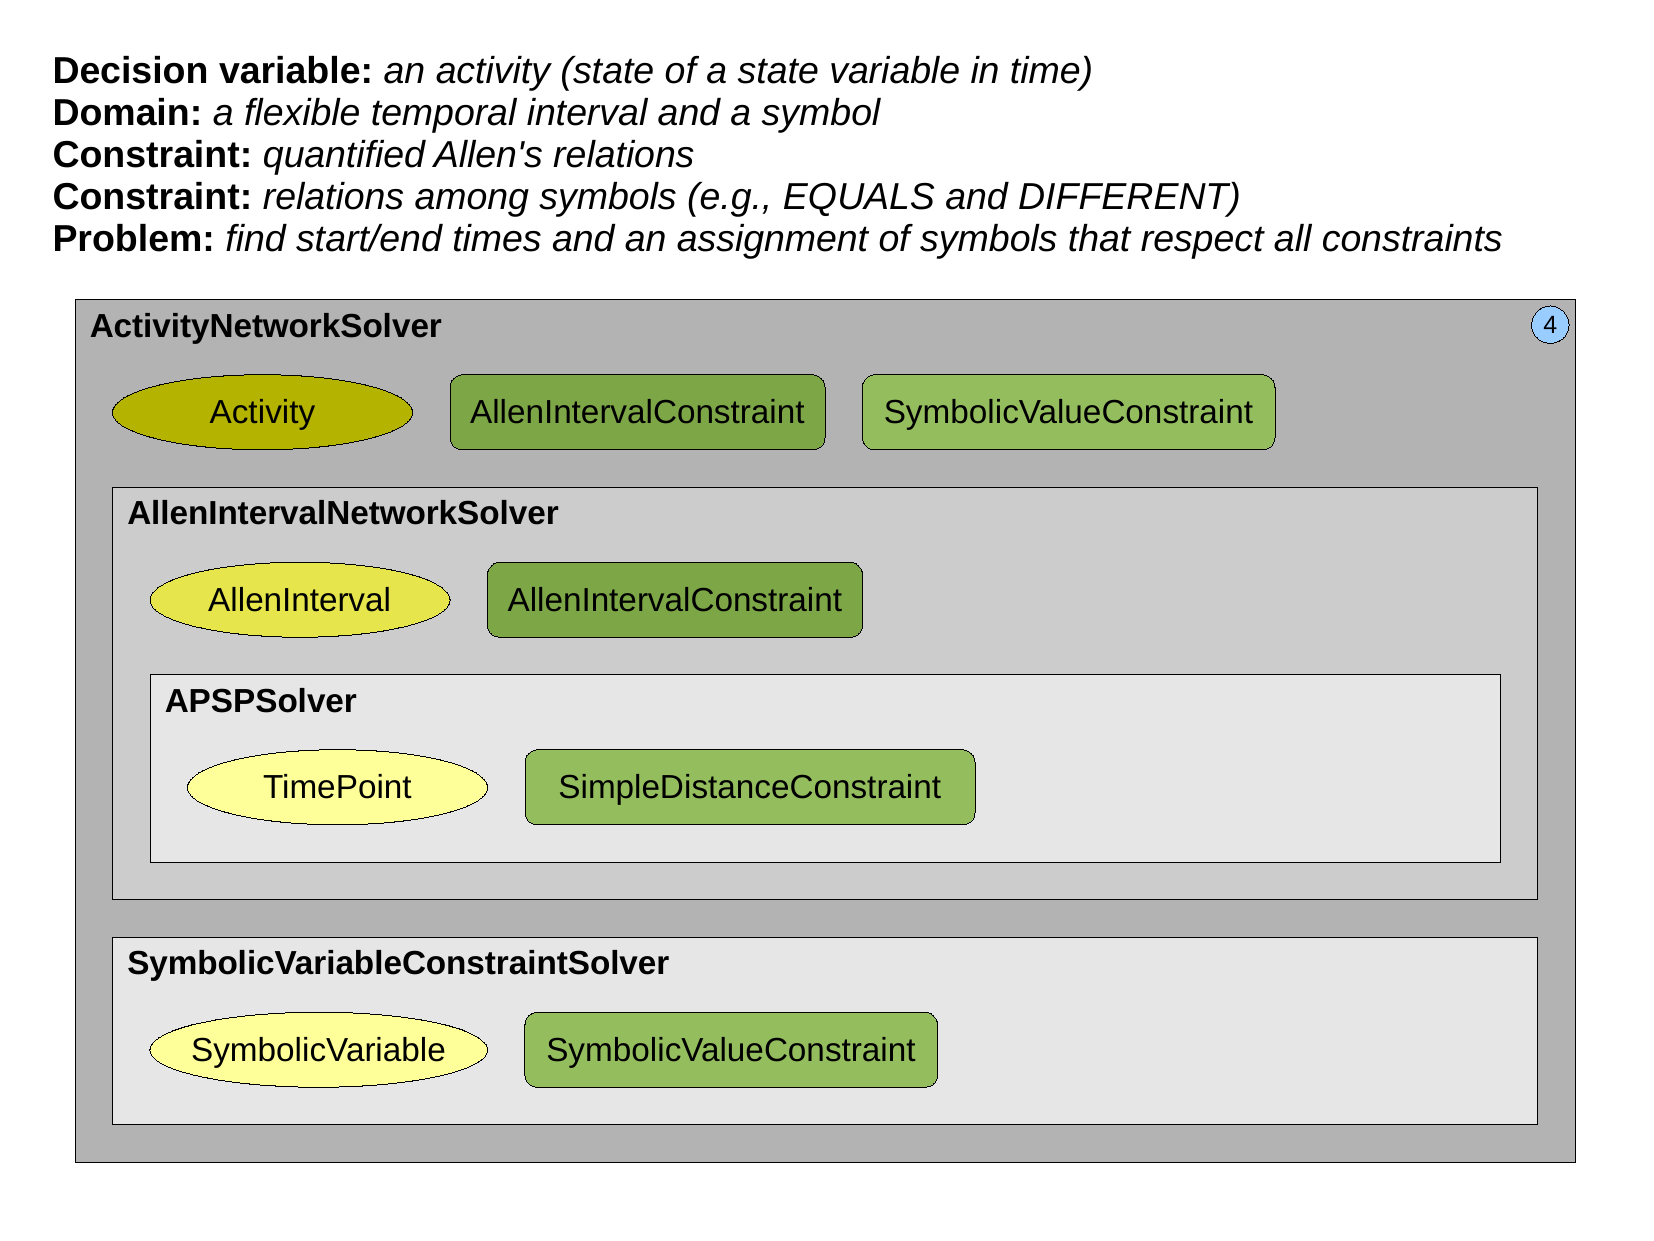

Decision variable: an activity (state of a state variable in time)
Domain: a flexible temporal interval and a symbol
Constraint: quantified Allen's relations
Constraint: relations among symbols (e.g., EQUALS and DIFFERENT)
Problem: find start/end times and an assignment of symbols that respect all constraints
ActivityNetworkSolver
4
Activity
AllenIntervalConstraint
SymbolicValueConstraint
AllenIntervalNetworkSolver
AllenInterval
AllenIntervalConstraint
APSPSolver
TimePoint
SimpleDistanceConstraint
SymbolicVariableConstraintSolver
SymbolicVariable
SymbolicValueConstraint